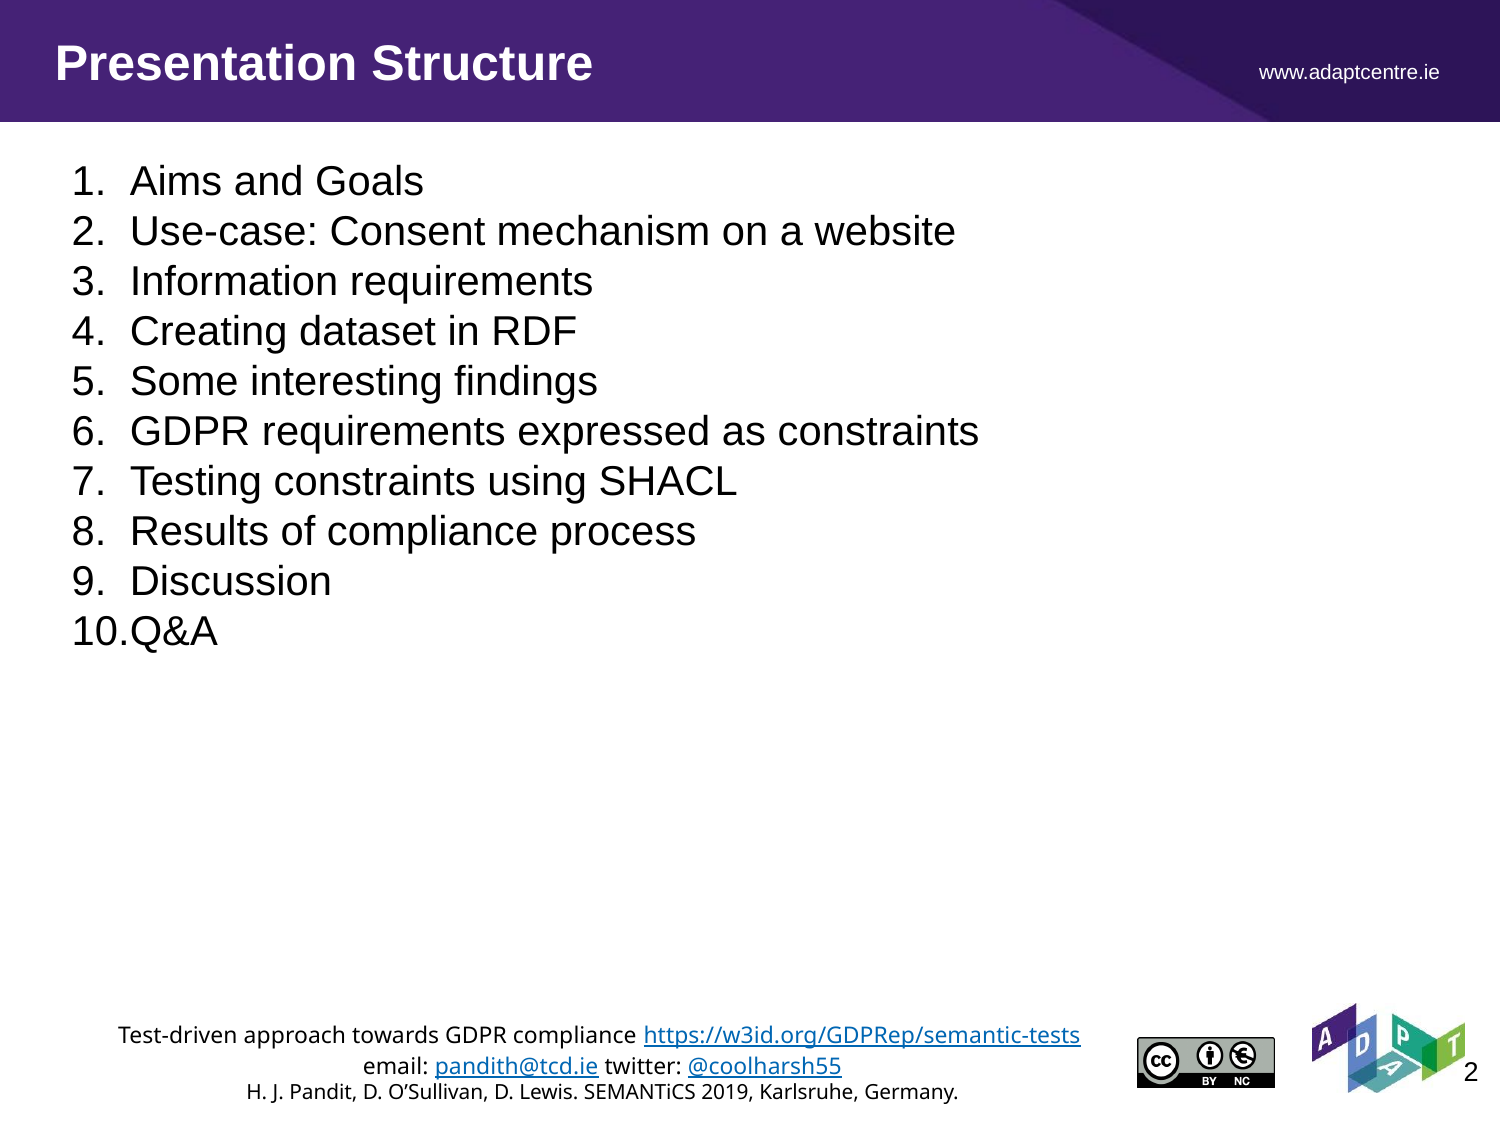

# Presentation Structure
Aims and Goals
Use-case: Consent mechanism on a website
Information requirements
Creating dataset in RDF
Some interesting findings
GDPR requirements expressed as constraints
Testing constraints using SHACL
Results of compliance process
Discussion
Q&A